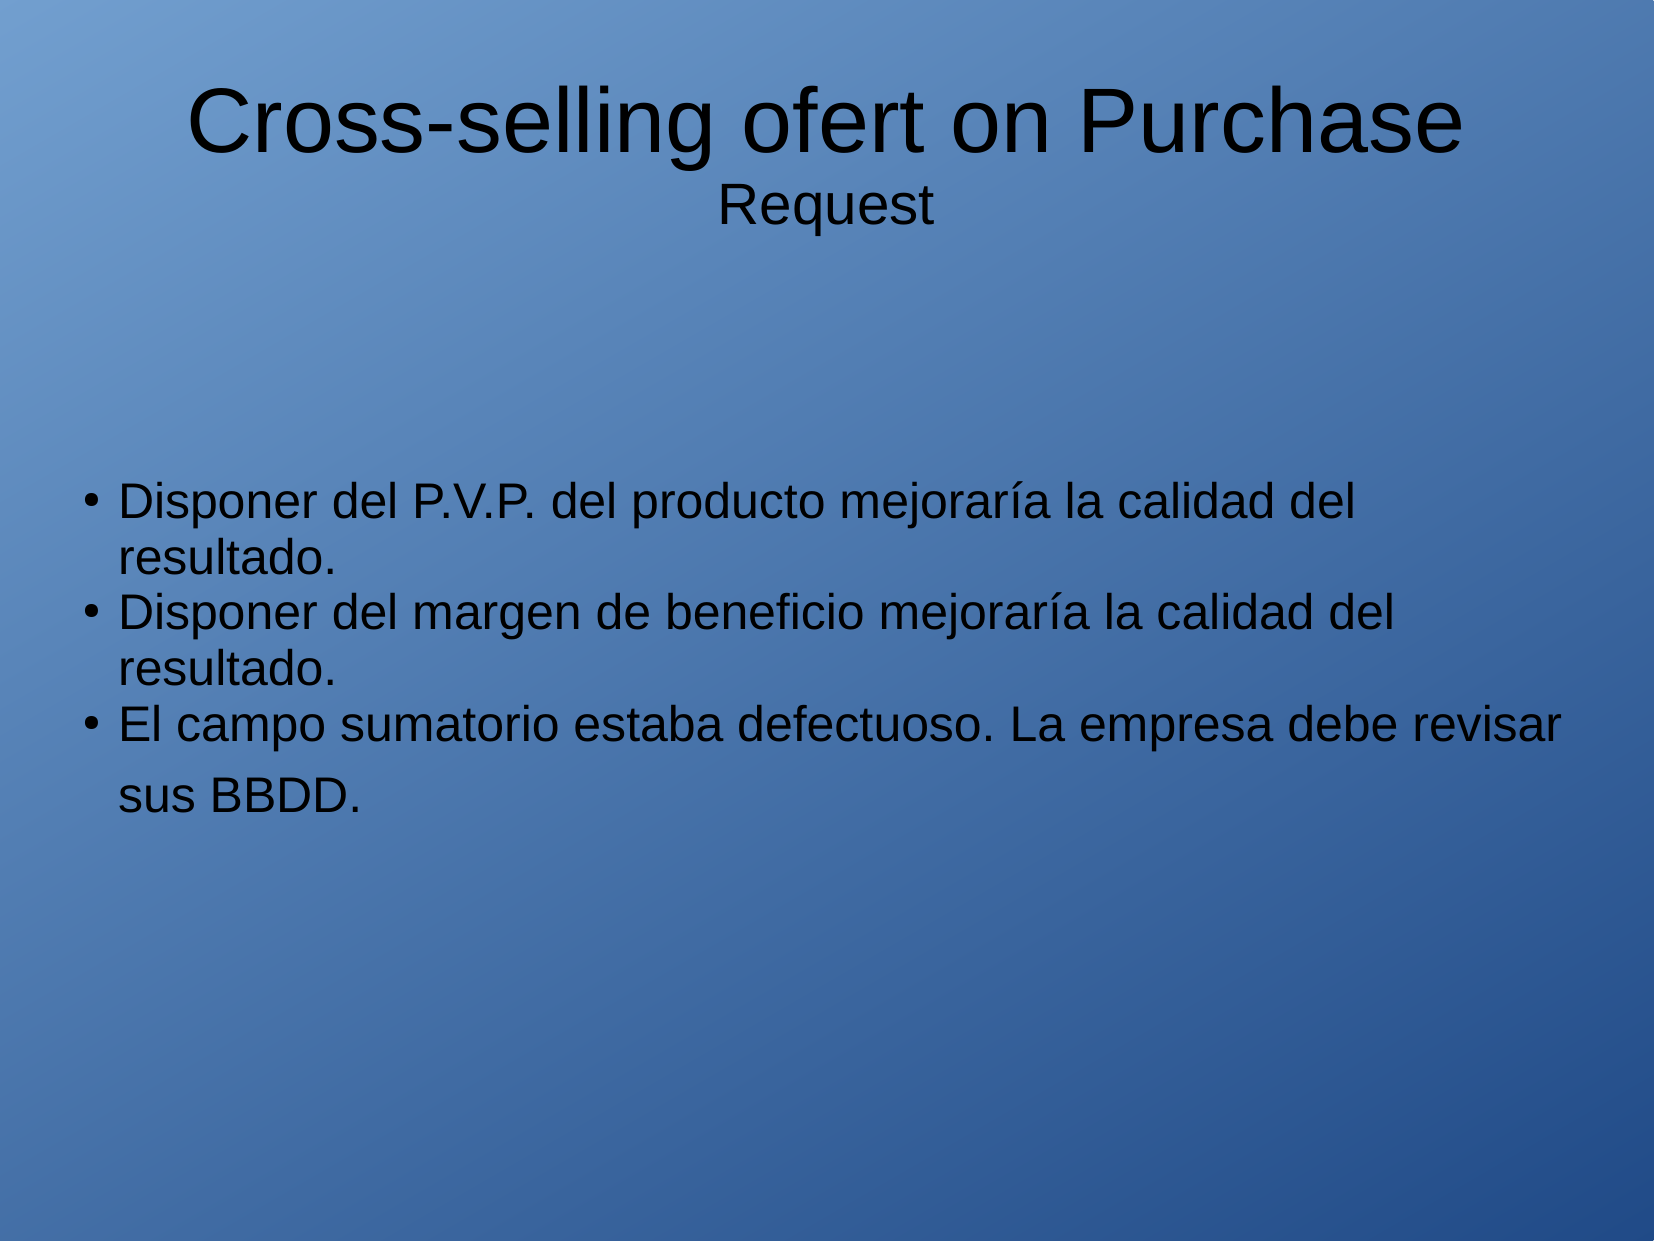

# Cross-selling ofert on Purchase Request
Disponer del P.V.P. del producto mejoraría la calidad del resultado.
Disponer del margen de beneficio mejoraría la calidad del resultado.
El campo sumatorio estaba defectuoso. La empresa debe revisar sus BBDD.